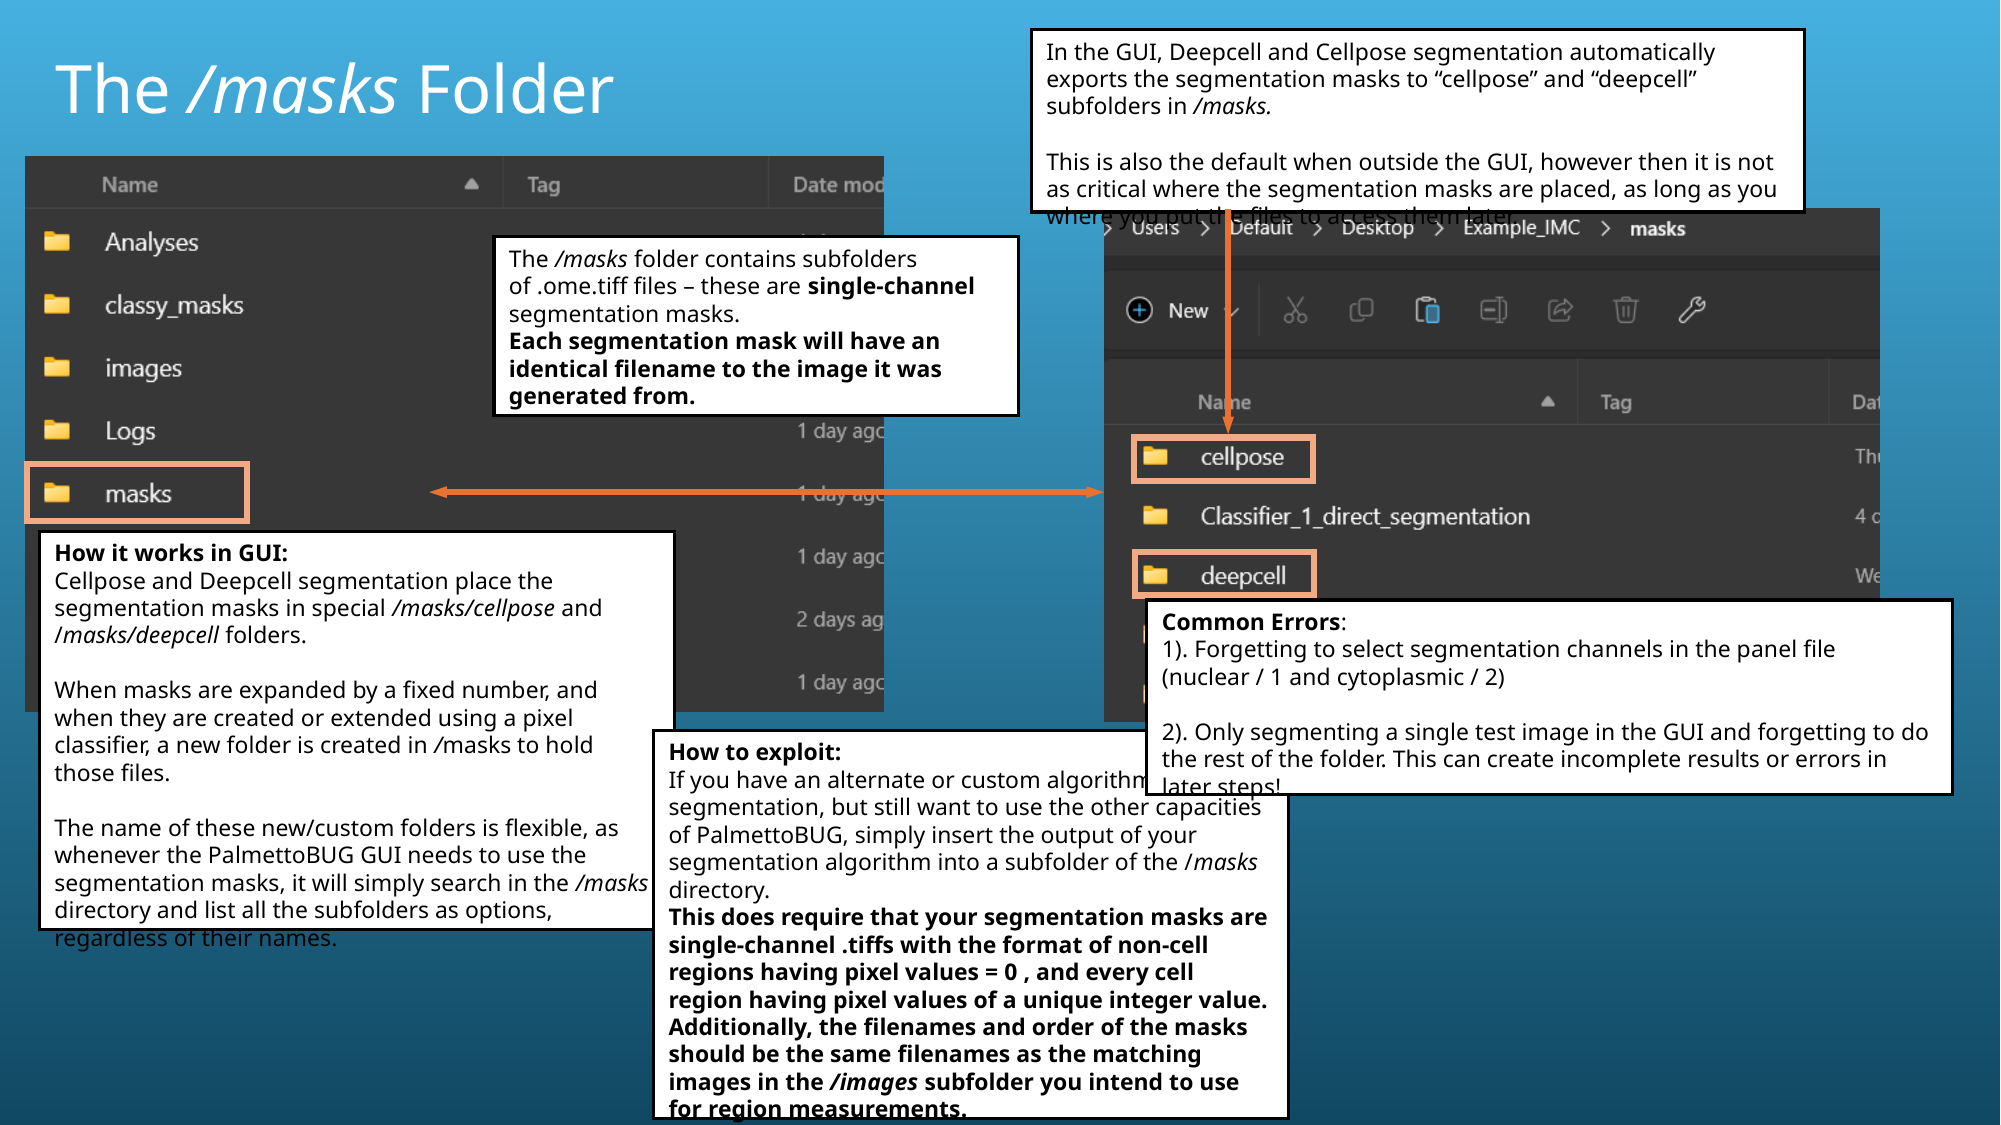

In the GUI, Deepcell and Cellpose segmentation automatically exports the segmentation masks to “cellpose” and “deepcell” subfolders in /masks.
This is also the default when outside the GUI, however then it is not as critical where the segmentation masks are placed, as long as you where you put the files to access them later.
The /masks Folder
The /masks folder contains subfolders of .ome.tiff files – these are single-channel segmentation masks.
Each segmentation mask will have an identical filename to the image it was generated from.
How it works in GUI:
Cellpose and Deepcell segmentation place the segmentation masks in special /masks/cellpose and /masks/deepcell folders.
When masks are expanded by a fixed number, and when they are created or extended using a pixel classifier, a new folder is created in /masks to hold those files.
The name of these new/custom folders is flexible, as whenever the PalmettoBUG GUI needs to use the segmentation masks, it will simply search in the /masks directory and list all the subfolders as options, regardless of their names.
Common Errors:
1). Forgetting to select segmentation channels in the panel file (nuclear / 1 and cytoplasmic / 2)
2). Only segmenting a single test image in the GUI and forgetting to do the rest of the folder. This can create incomplete results or errors in later steps!
How to exploit:
If you have an alternate or custom algorithm for segmentation, but still want to use the other capacities of PalmettoBUG, simply insert the output of your segmentation algorithm into a subfolder of the /masks directory.
This does require that your segmentation masks are single-channel .tiffs with the format of non-cell regions having pixel values = 0 , and every cell region having pixel values of a unique integer value.
Additionally, the filenames and order of the masks should be the same filenames as the matching images in the /images subfolder you intend to use for region measurements.